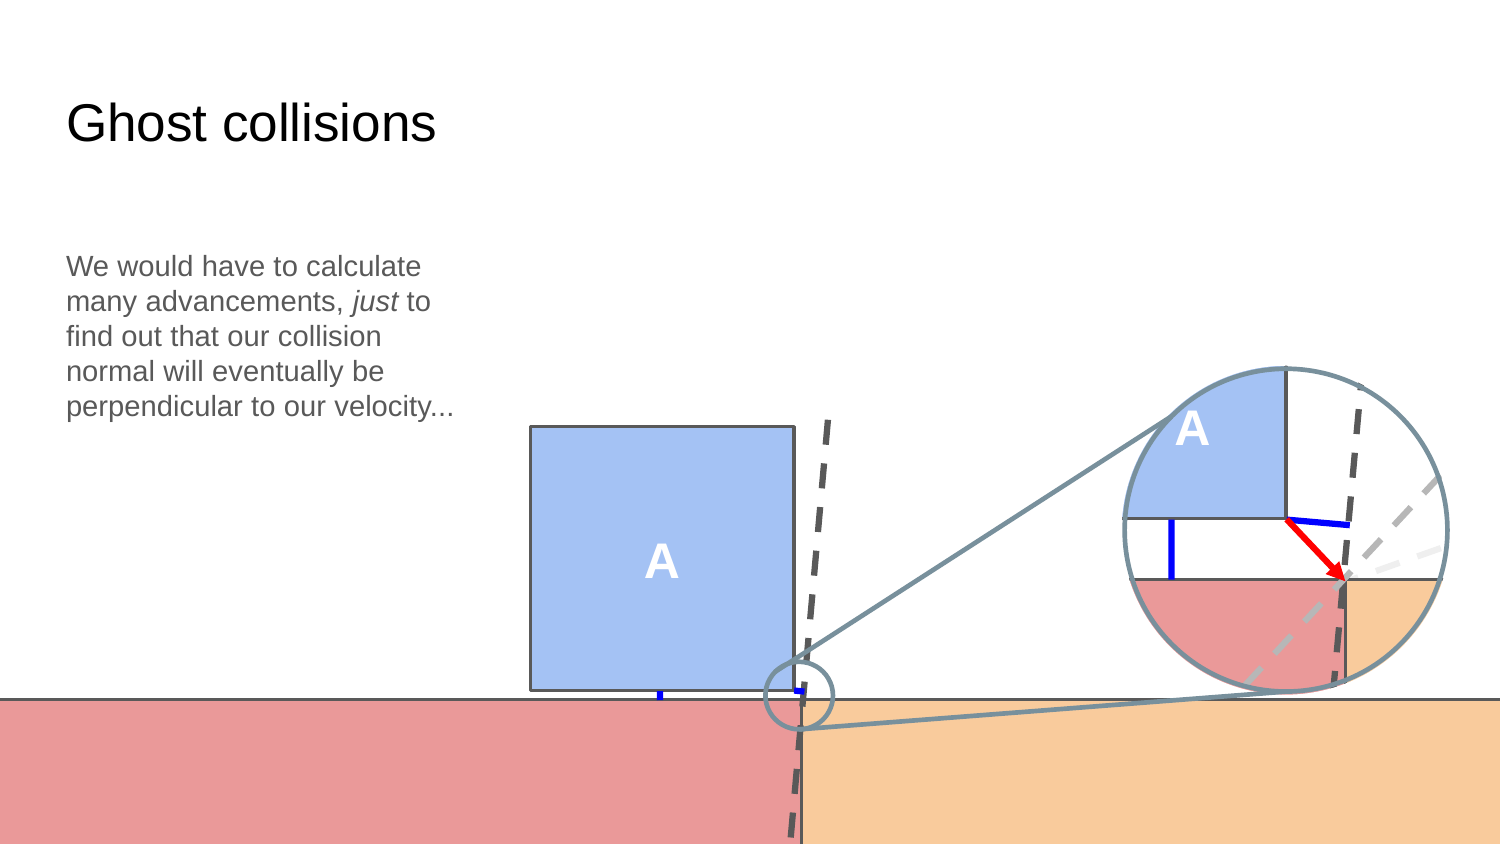

# Ghost collisions
We would have to calculate many advancements, just to find out that our collision normal will eventually be perpendicular to our velocity...
A
A
-vr